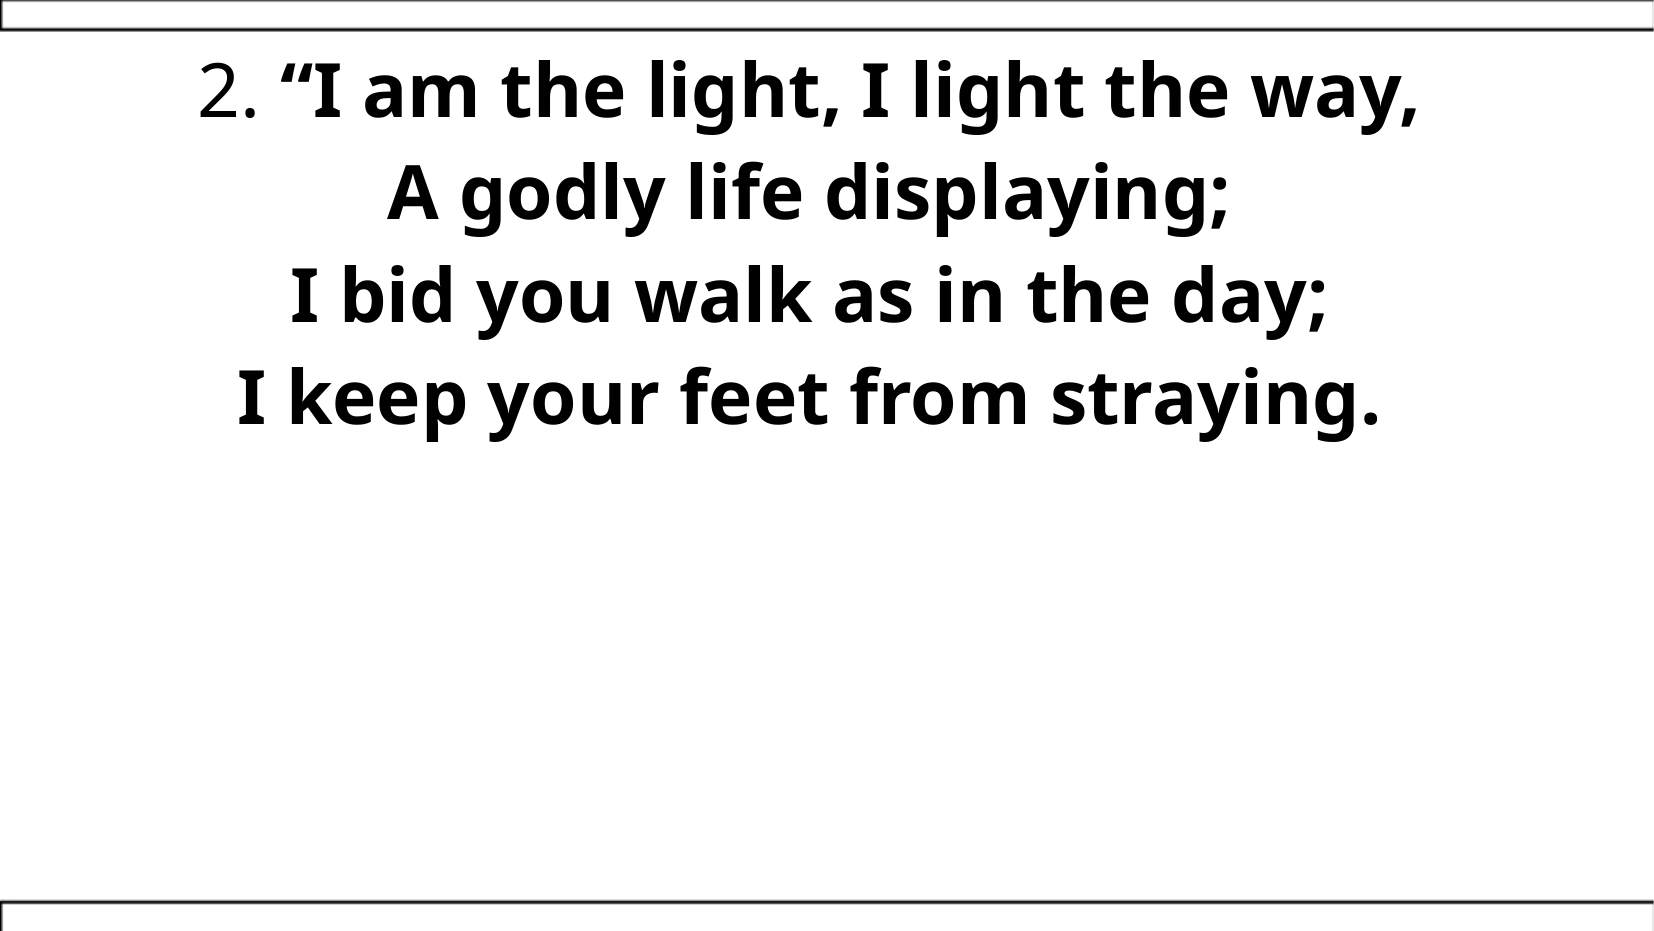

2. “I am the light, I light the way,
A godly life displaying;
I bid you walk as in the day;
I keep your feet from straying.